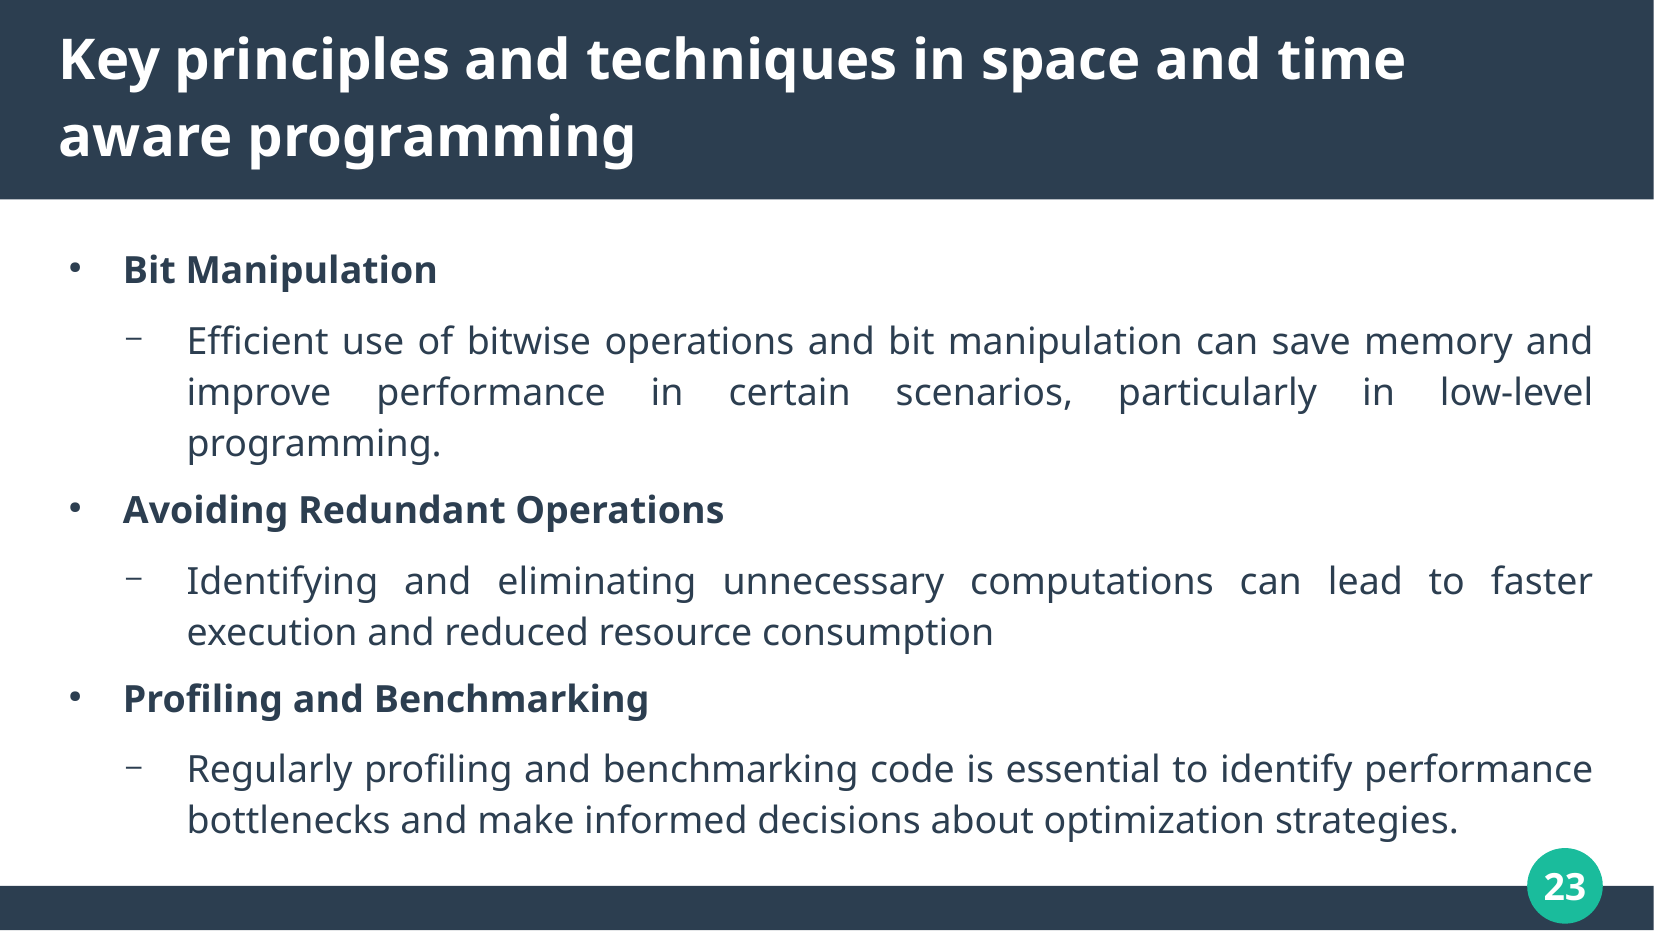

# Key principles and techniques in space and time aware programming
Bit Manipulation
Efficient use of bitwise operations and bit manipulation can save memory and improve performance in certain scenarios, particularly in low-level programming.
Avoiding Redundant Operations
Identifying and eliminating unnecessary computations can lead to faster execution and reduced resource consumption
Profiling and Benchmarking
Regularly profiling and benchmarking code is essential to identify performance bottlenecks and make informed decisions about optimization strategies.